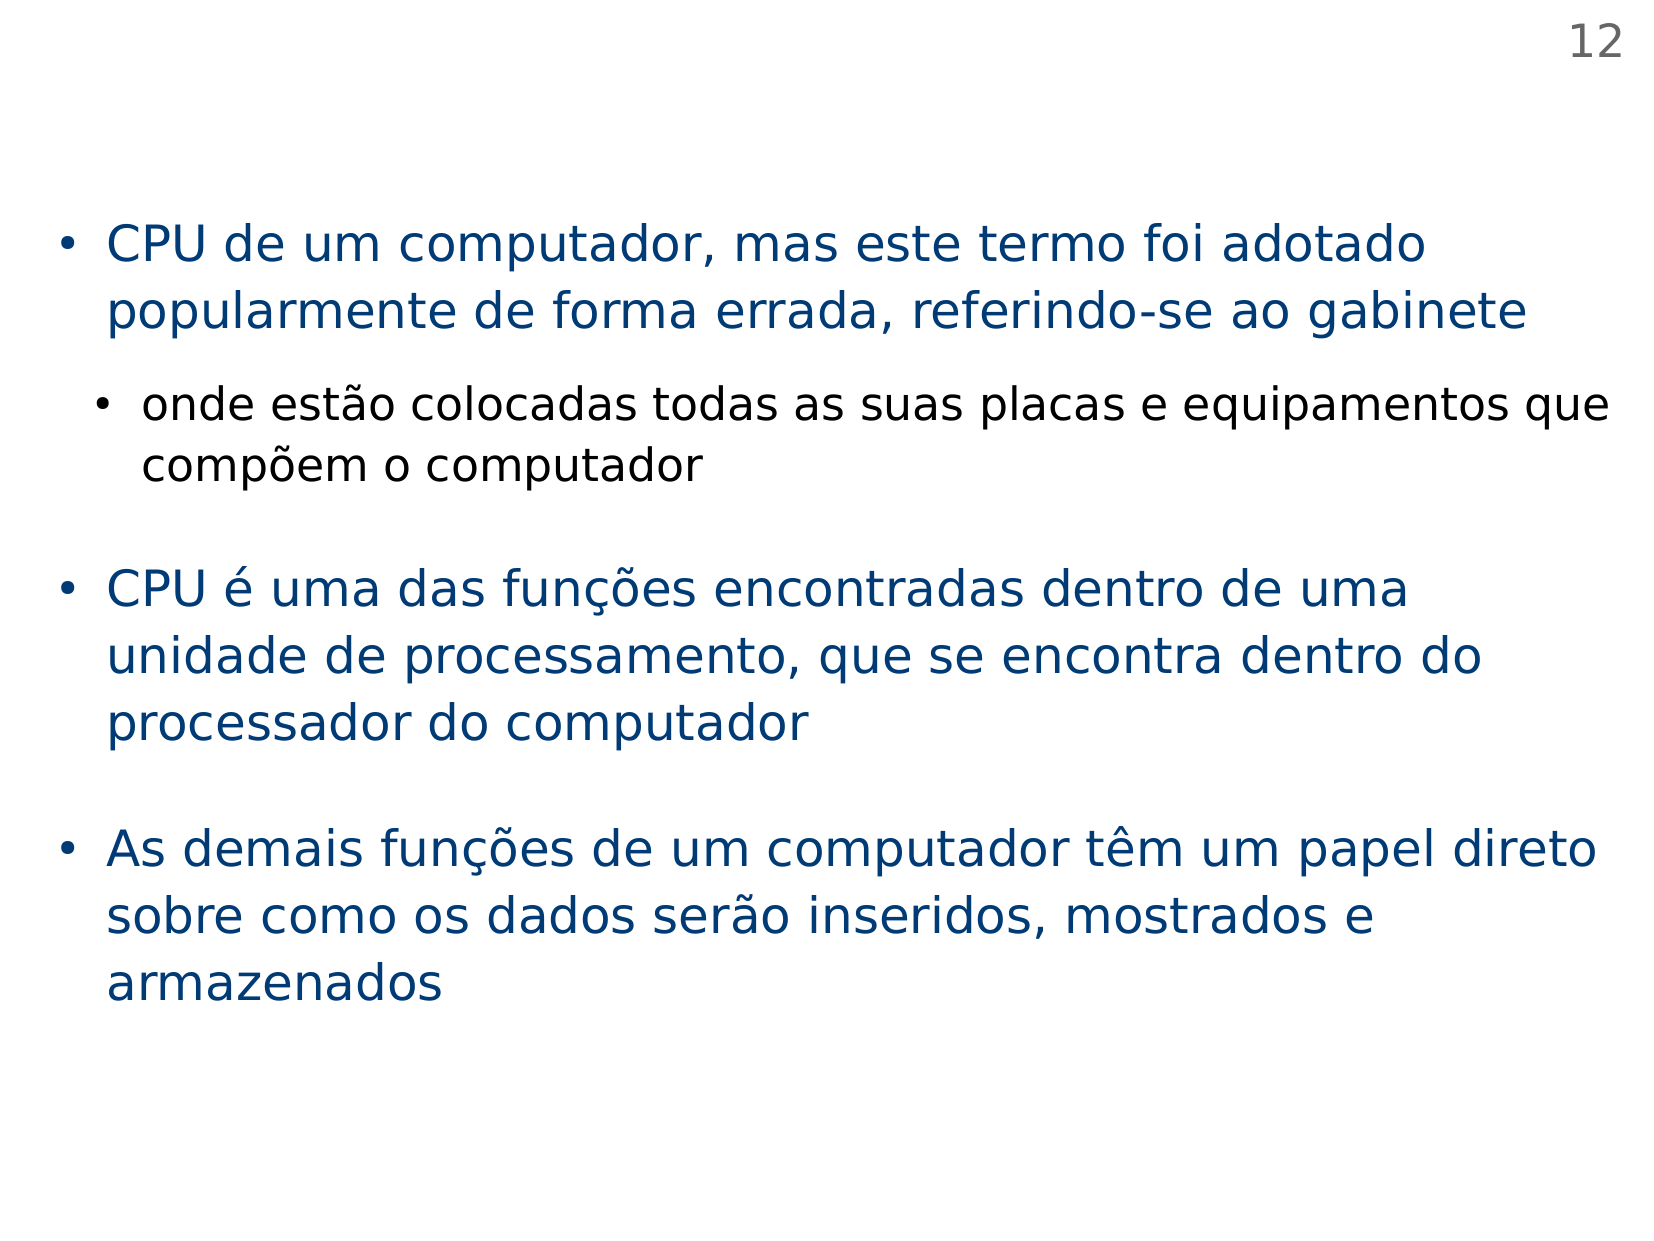

12
#
CPU de um computador, mas este termo foi adotado popularmente de forma errada, referindo-se ao gabinete
onde estão colocadas todas as suas placas e equipamentos que compõem o computador
CPU é uma das funções encontradas dentro de uma unidade de processamento, que se encontra dentro do processador do computador
As demais funções de um computador têm um papel direto sobre como os dados serão inseridos, mostrados e armazenados